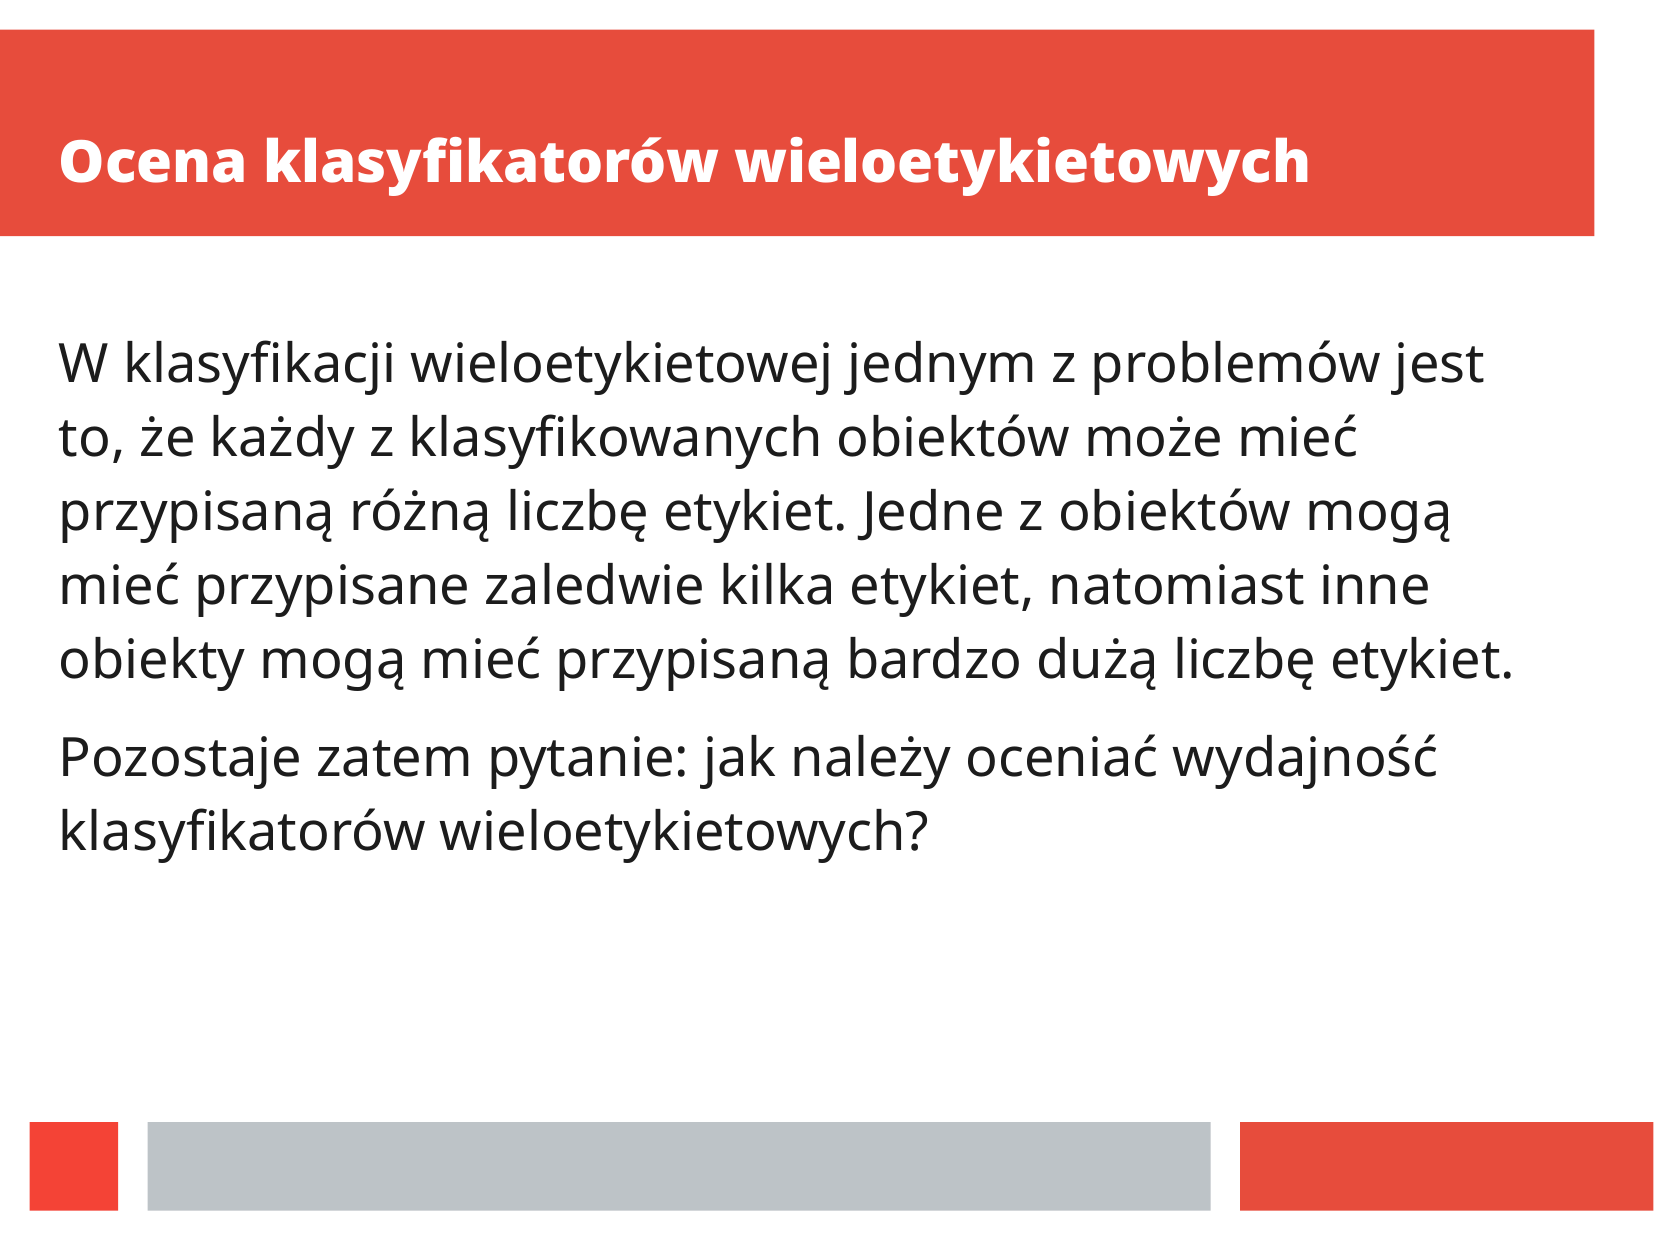

# Ocena klasyfikatorów wieloetykietowych
W klasyfikacji wieloetykietowej jednym z problemów jest to, że każdy z klasyfikowanych obiektów może mieć przypisaną różną liczbę etykiet. Jedne z obiektów mogą mieć przypisane zaledwie kilka etykiet, natomiast inne obiekty mogą mieć przypisaną bardzo dużą liczbę etykiet.
Pozostaje zatem pytanie: jak należy oceniać wydajność klasyfikatorów wieloetykietowych?